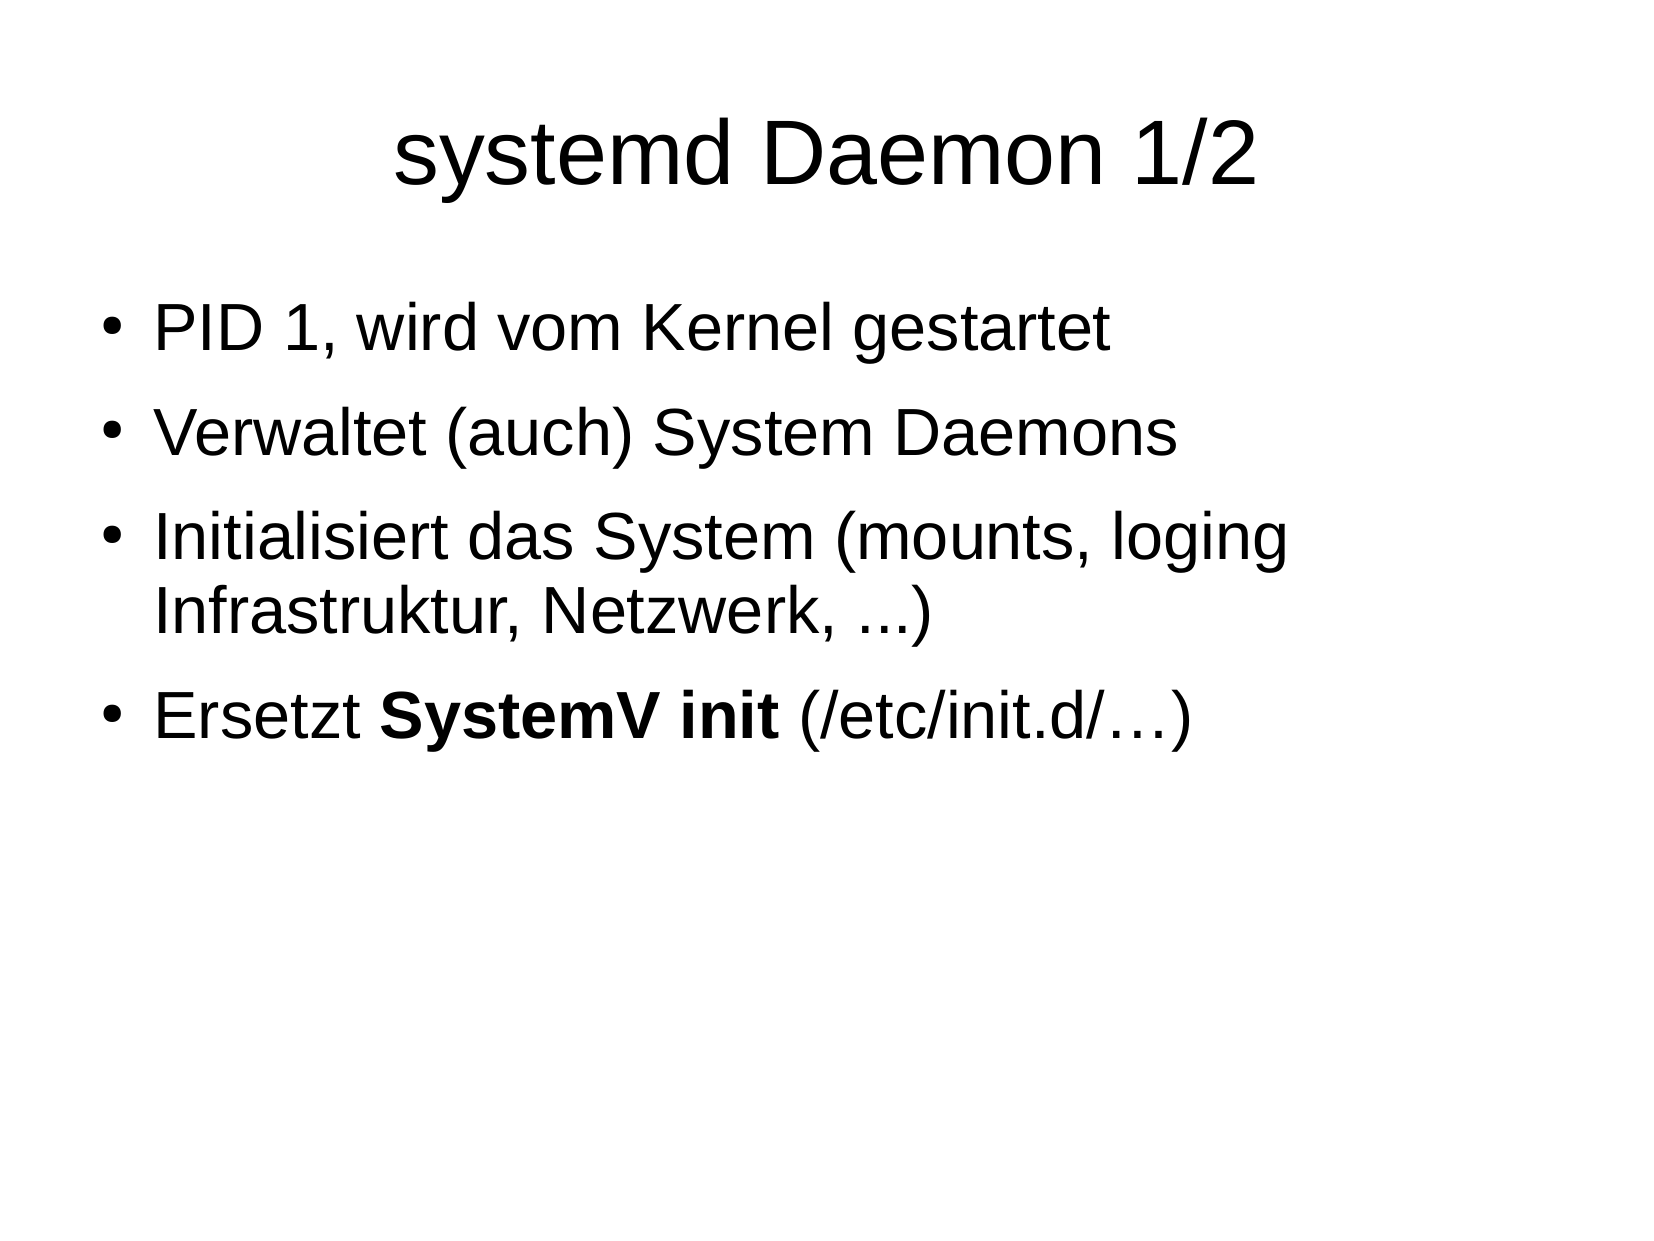

# systemd Daemon 1/2
PID 1, wird vom Kernel gestartet
Verwaltet (auch) System Daemons
Initialisiert das System (mounts, loging Infrastruktur, Netzwerk, ...)
Ersetzt SystemV init (/etc/init.d/…)